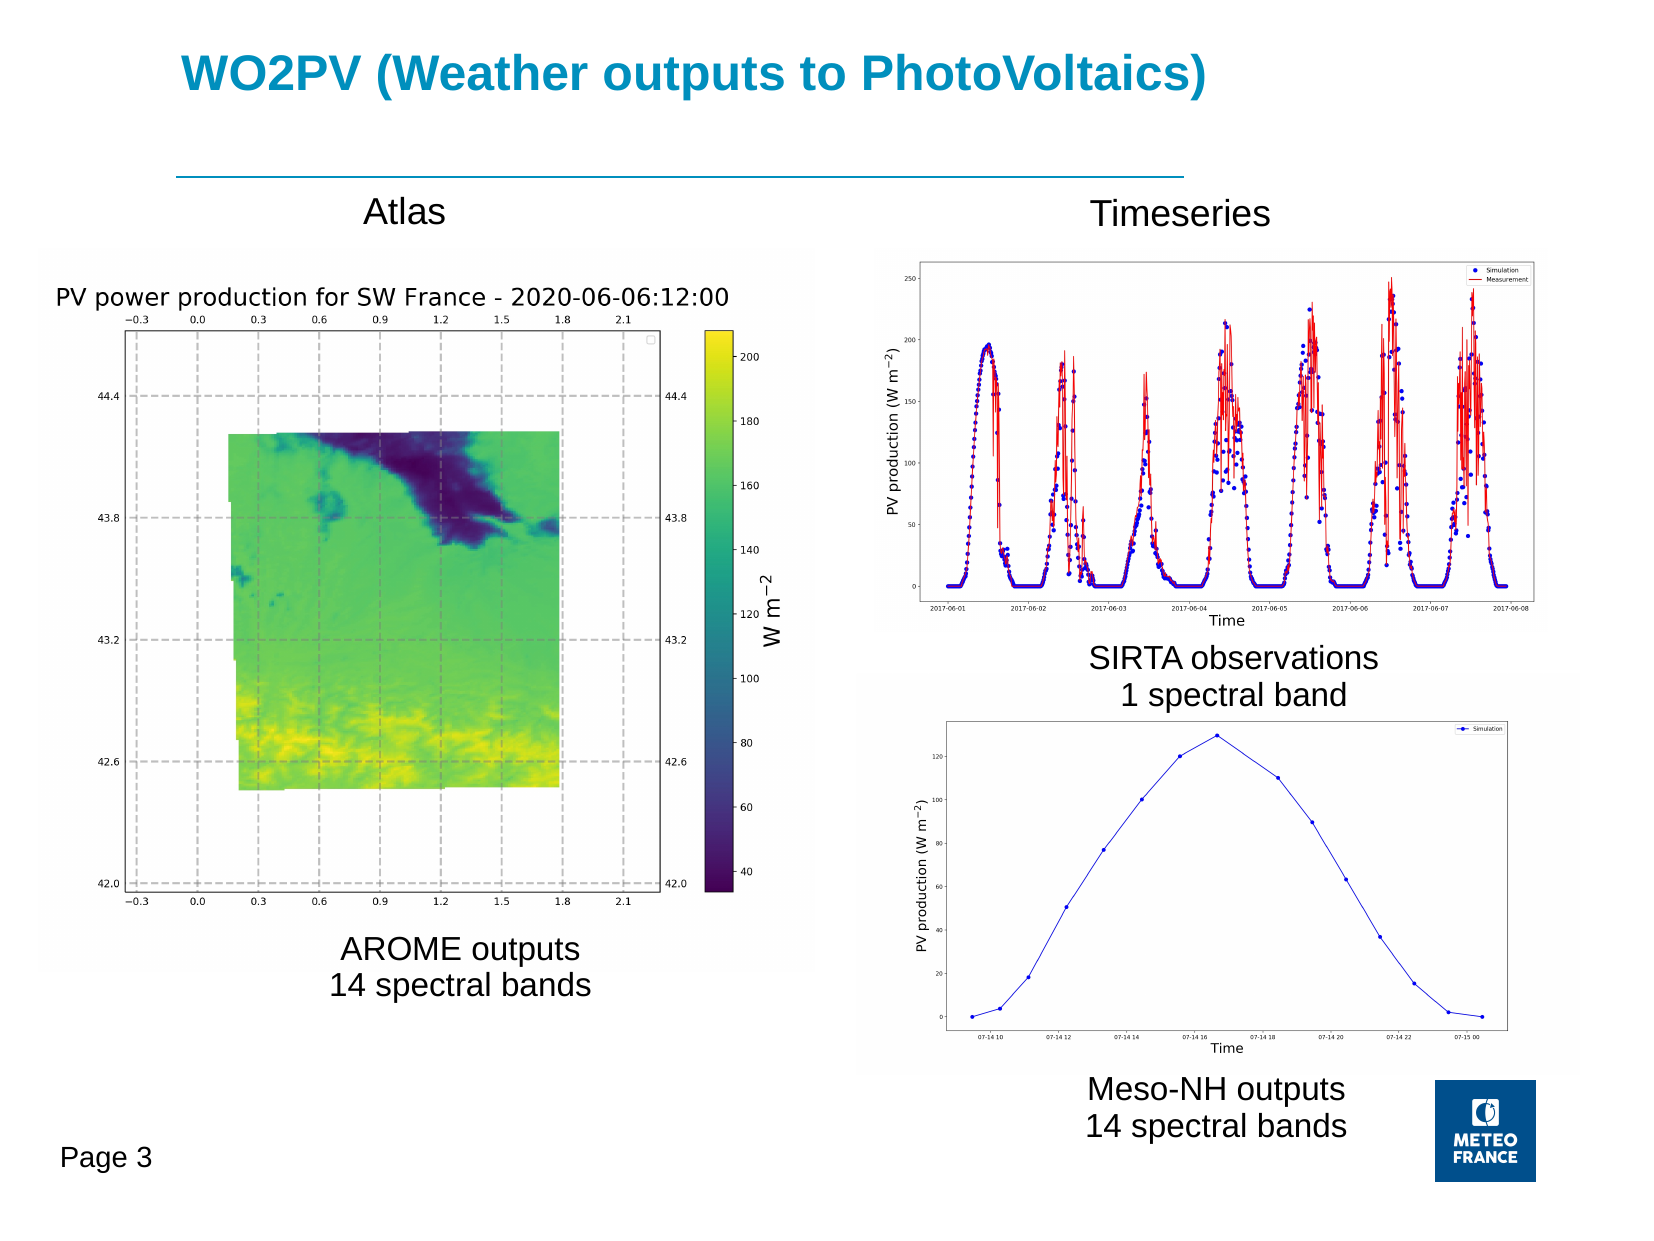

# WO2PV (Weather outputs to PhotoVoltaics)
Atlas
Timeseries
SIRTA observations 1 spectral band
AROME outputs 14 spectral bands
Meso-NH outputs 14 spectral bands
3